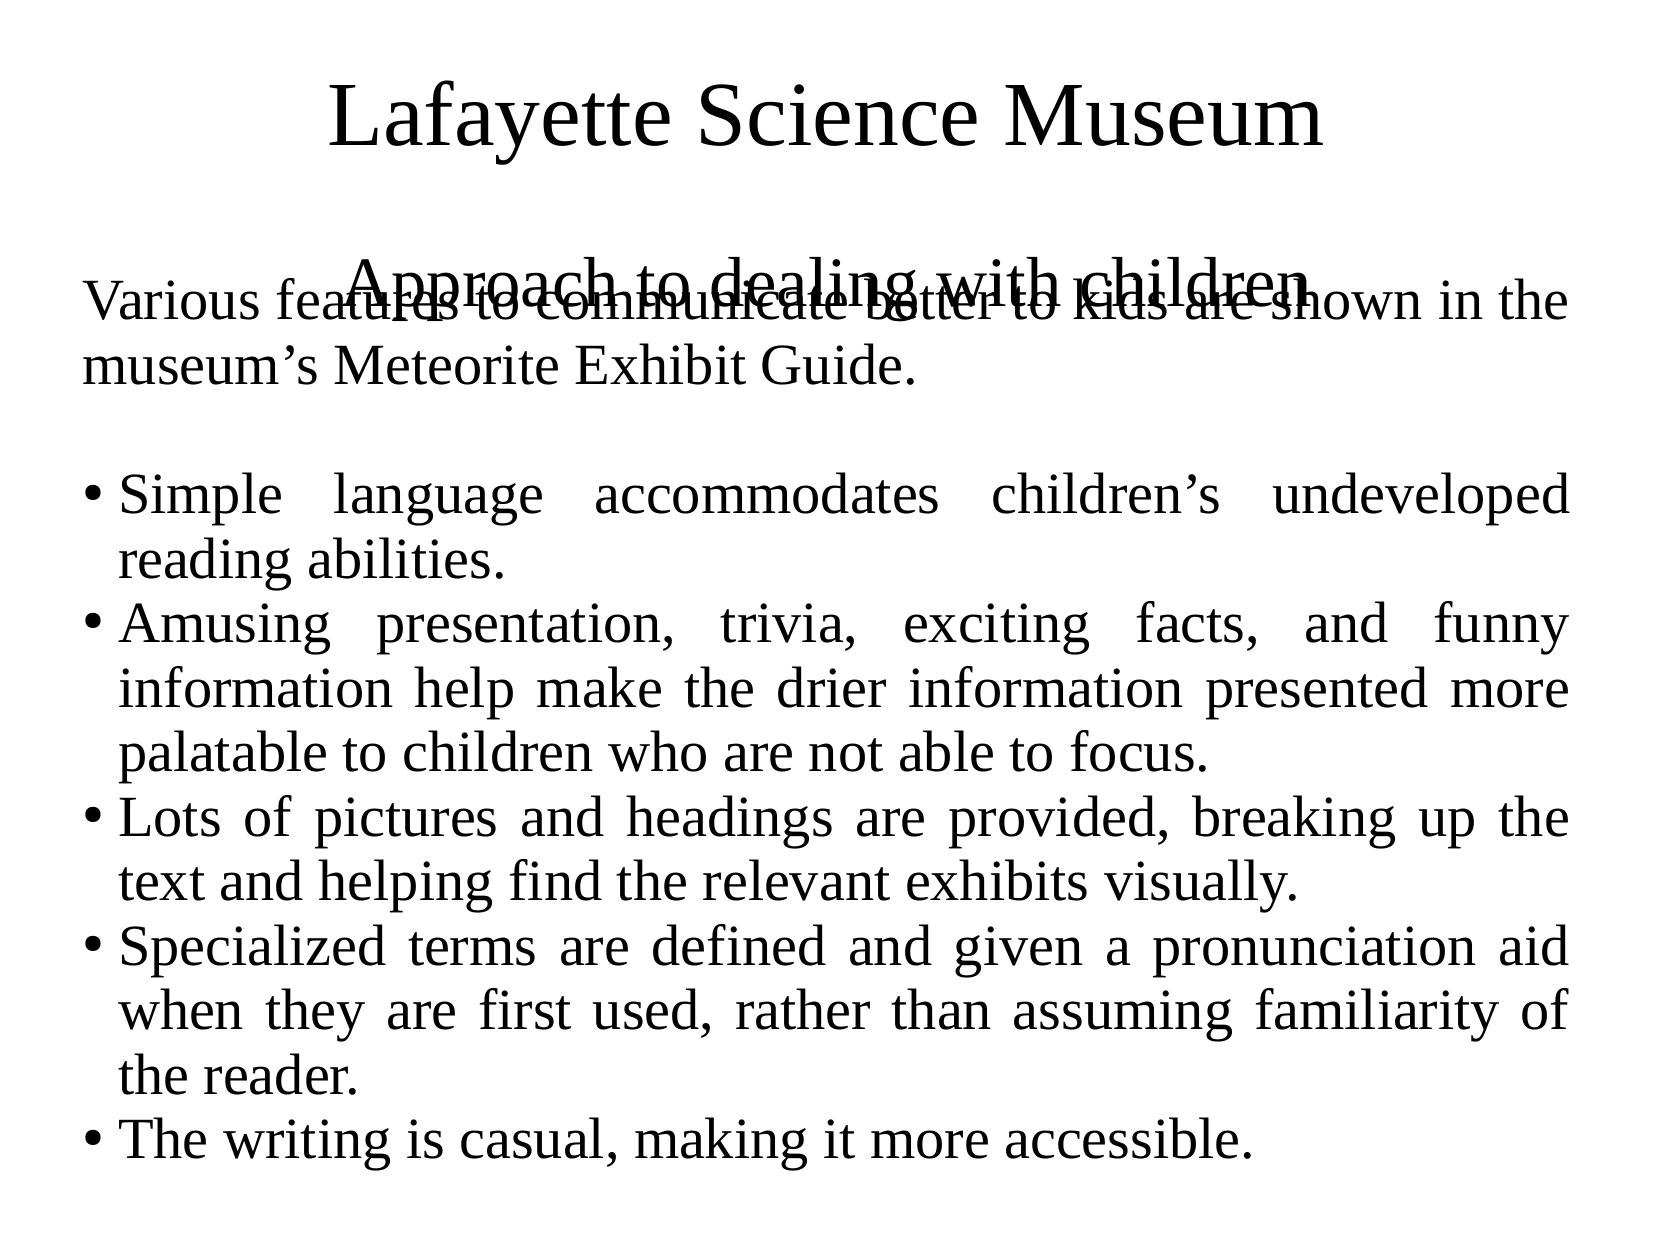

# Lafayette Science Museum Approach to dealing with children
Various features to communicate better to kids are shown in the museum’s Meteorite Exhibit Guide.
Simple language accommodates children’s undeveloped reading abilities.
Amusing presentation, trivia, exciting facts, and funny information help make the drier information presented more palatable to children who are not able to focus.
Lots of pictures and headings are provided, breaking up the text and helping find the relevant exhibits visually.
Specialized terms are defined and given a pronunciation aid when they are first used, rather than assuming familiarity of the reader.
The writing is casual, making it more accessible.